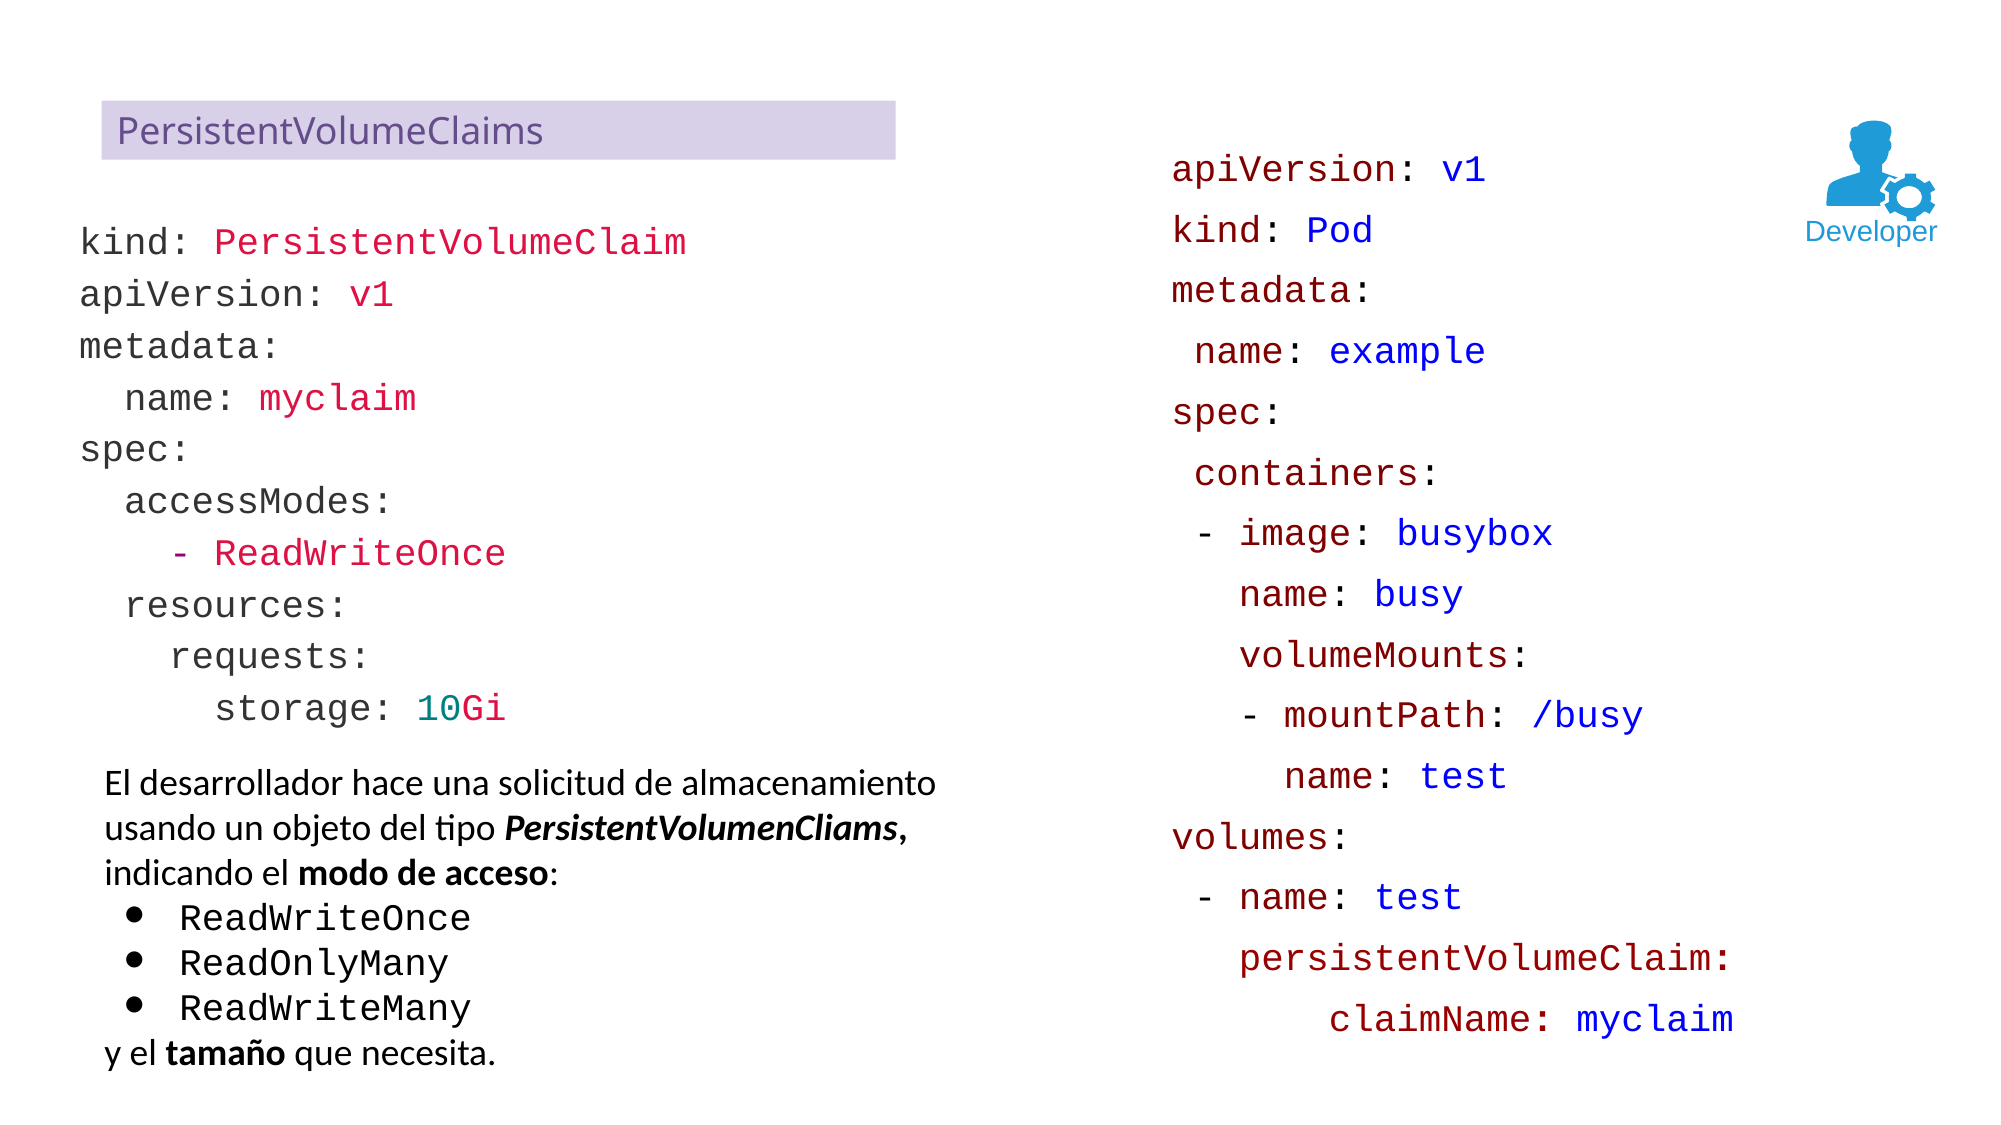

PersistentVolumeClaims
apiVersion: v1
kind: Pod
metadata:
 name: example
spec:
 containers:
 - image: busybox
 name: busy
 volumeMounts:
 - mountPath: /busy
 name: test
volumes:
 - name: test
 persistentVolumeClaim:
 claimName: myclaim
Developer
kind: PersistentVolumeClaim
apiVersion: v1
metadata:
 name: myclaim
spec:
 accessModes:
 - ReadWriteOnce
 resources:
 requests:
 storage: 10Gi
El desarrollador hace una solicitud de almacenamiento usando un objeto del tipo PersistentVolumenCliams, indicando el modo de acceso:
ReadWriteOnce
ReadOnlyMany
ReadWriteMany
y el tamaño que necesita.